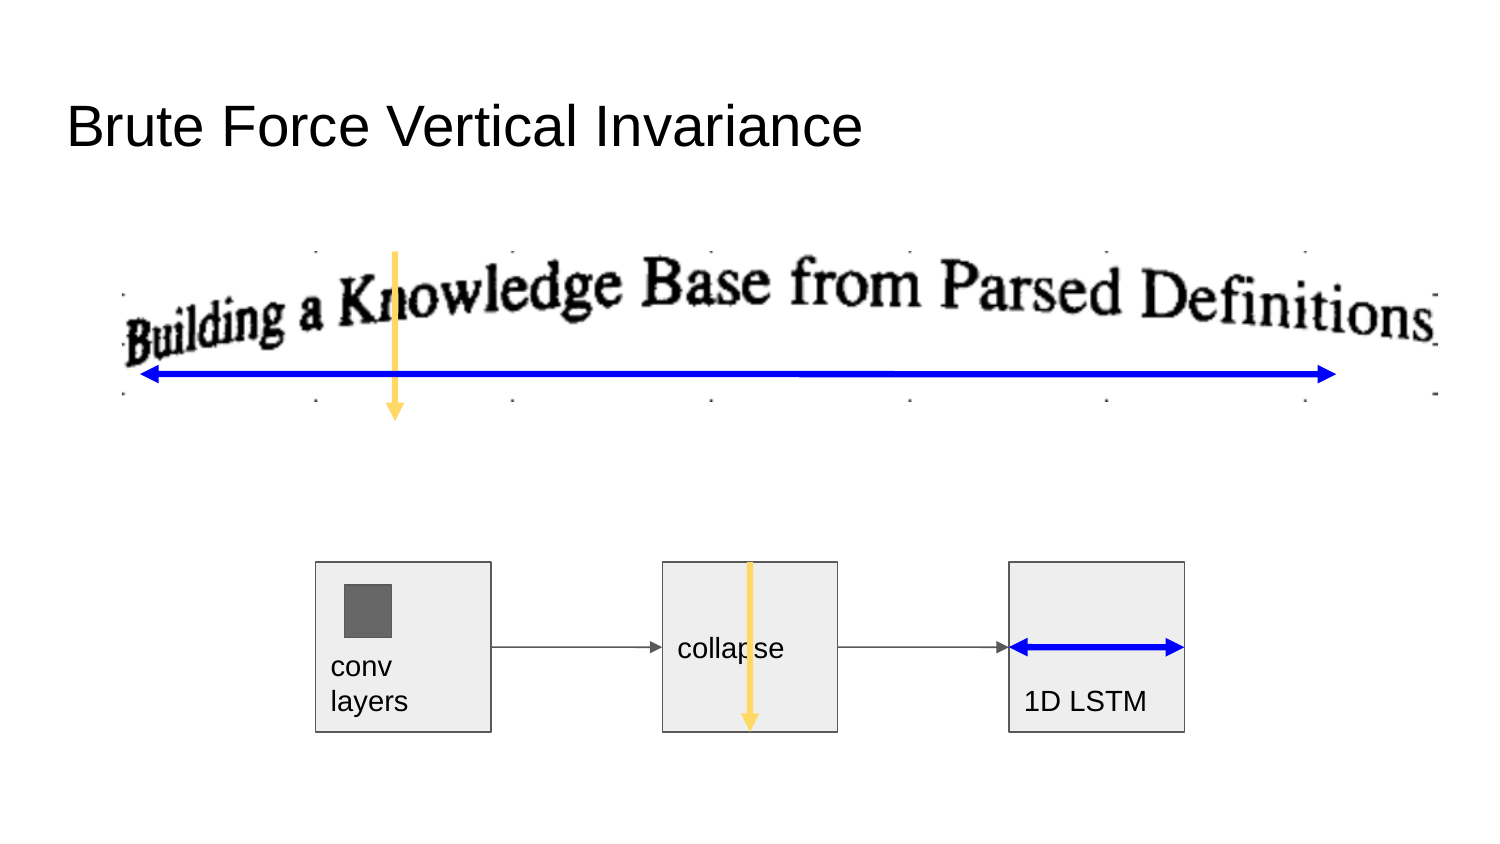

# Brute Force Vertical Invariance
conv layers
collapse
1D LSTM